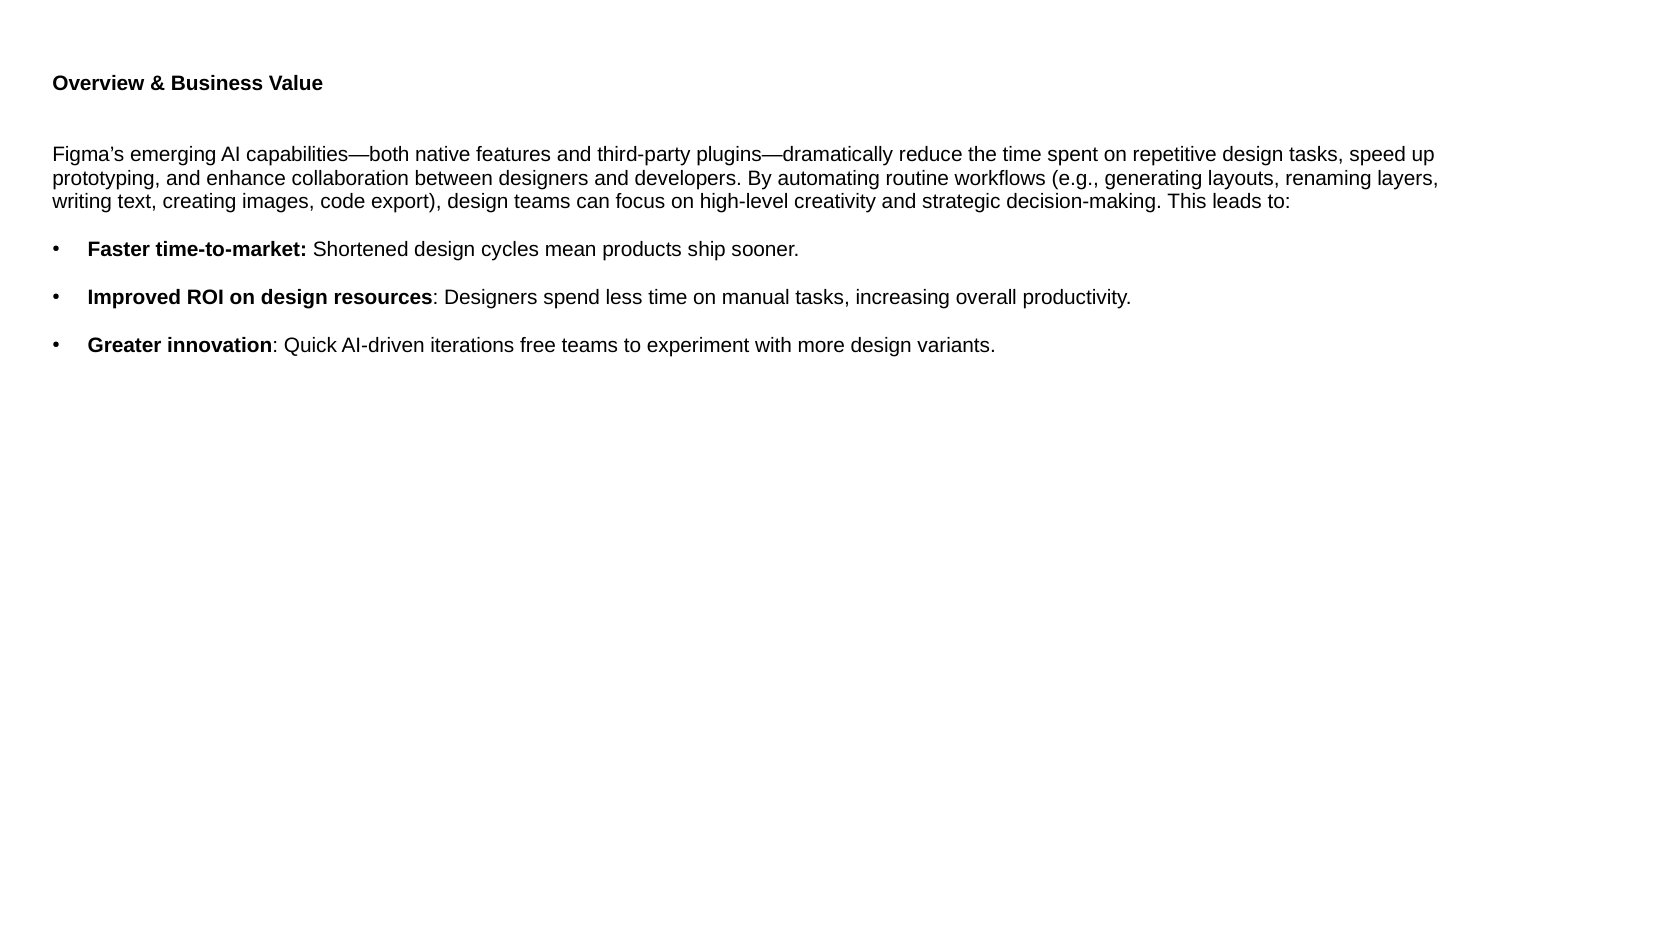

Overview & Business Value
Figma’s emerging AI capabilities—both native features and third-party plugins—dramatically reduce the time spent on repetitive design tasks, speed up prototyping, and enhance collaboration between designers and developers. By automating routine workflows (e.g., generating layouts, renaming layers, writing text, creating images, code export), design teams can focus on high-level creativity and strategic decision-making. This leads to:
Faster time-to-market: Shortened design cycles mean products ship sooner.
Improved ROI on design resources: Designers spend less time on manual tasks, increasing overall productivity.
Greater innovation: Quick AI-driven iterations free teams to experiment with more design variants.